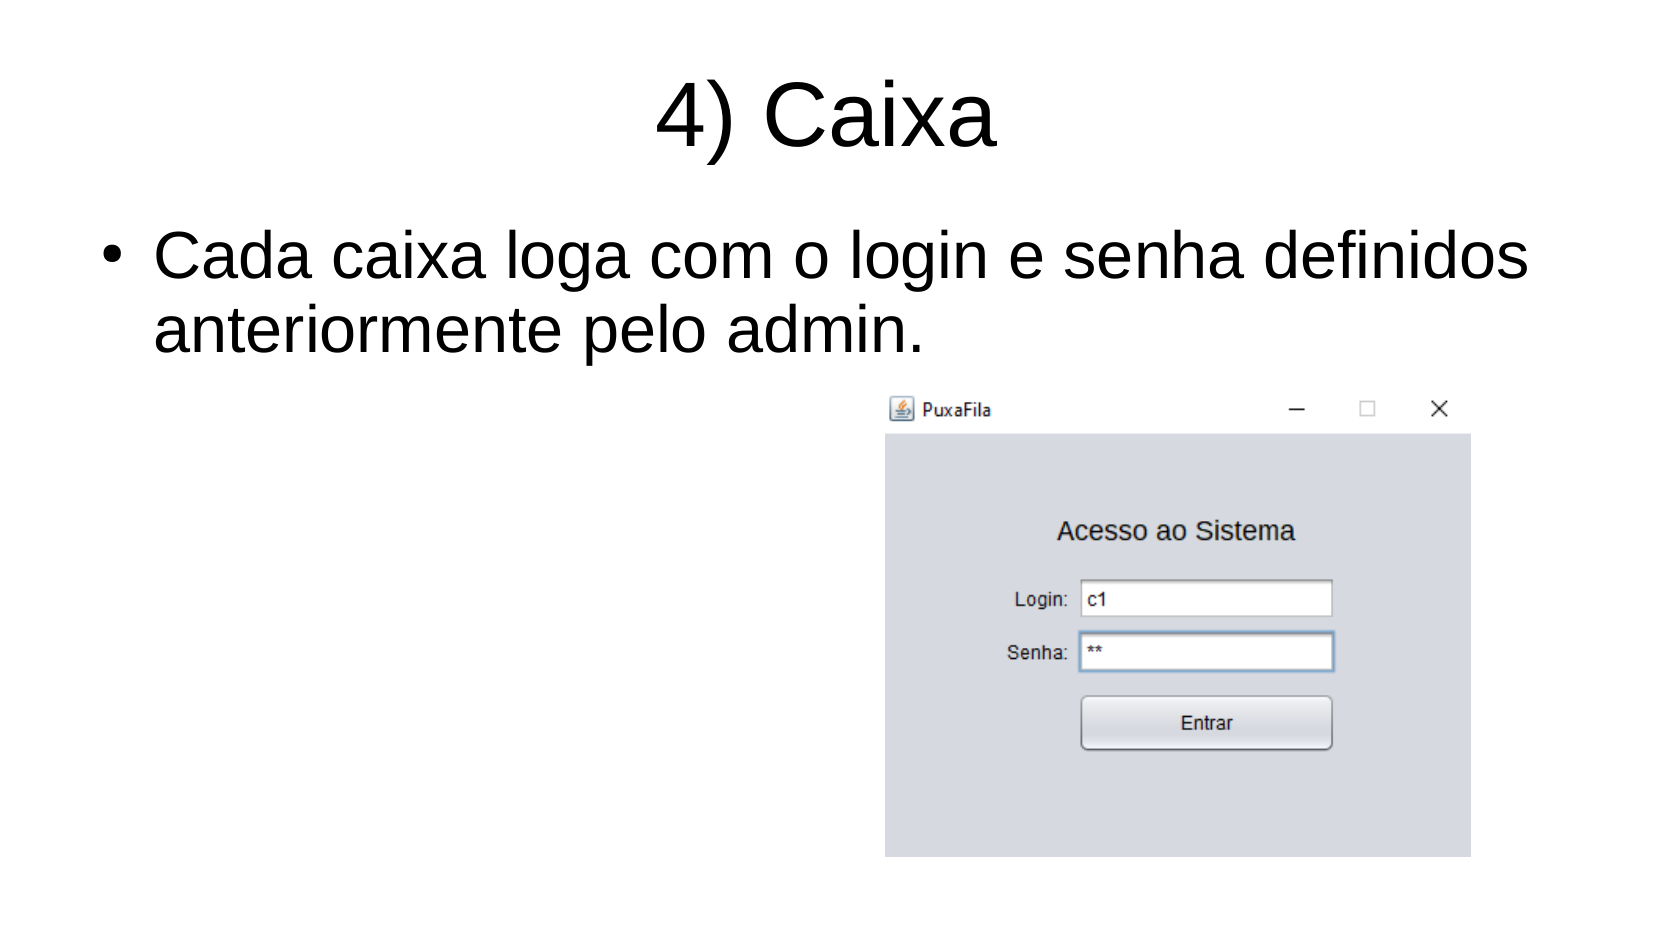

# 4) Caixa
Cada caixa loga com o login e senha definidos anteriormente pelo admin.